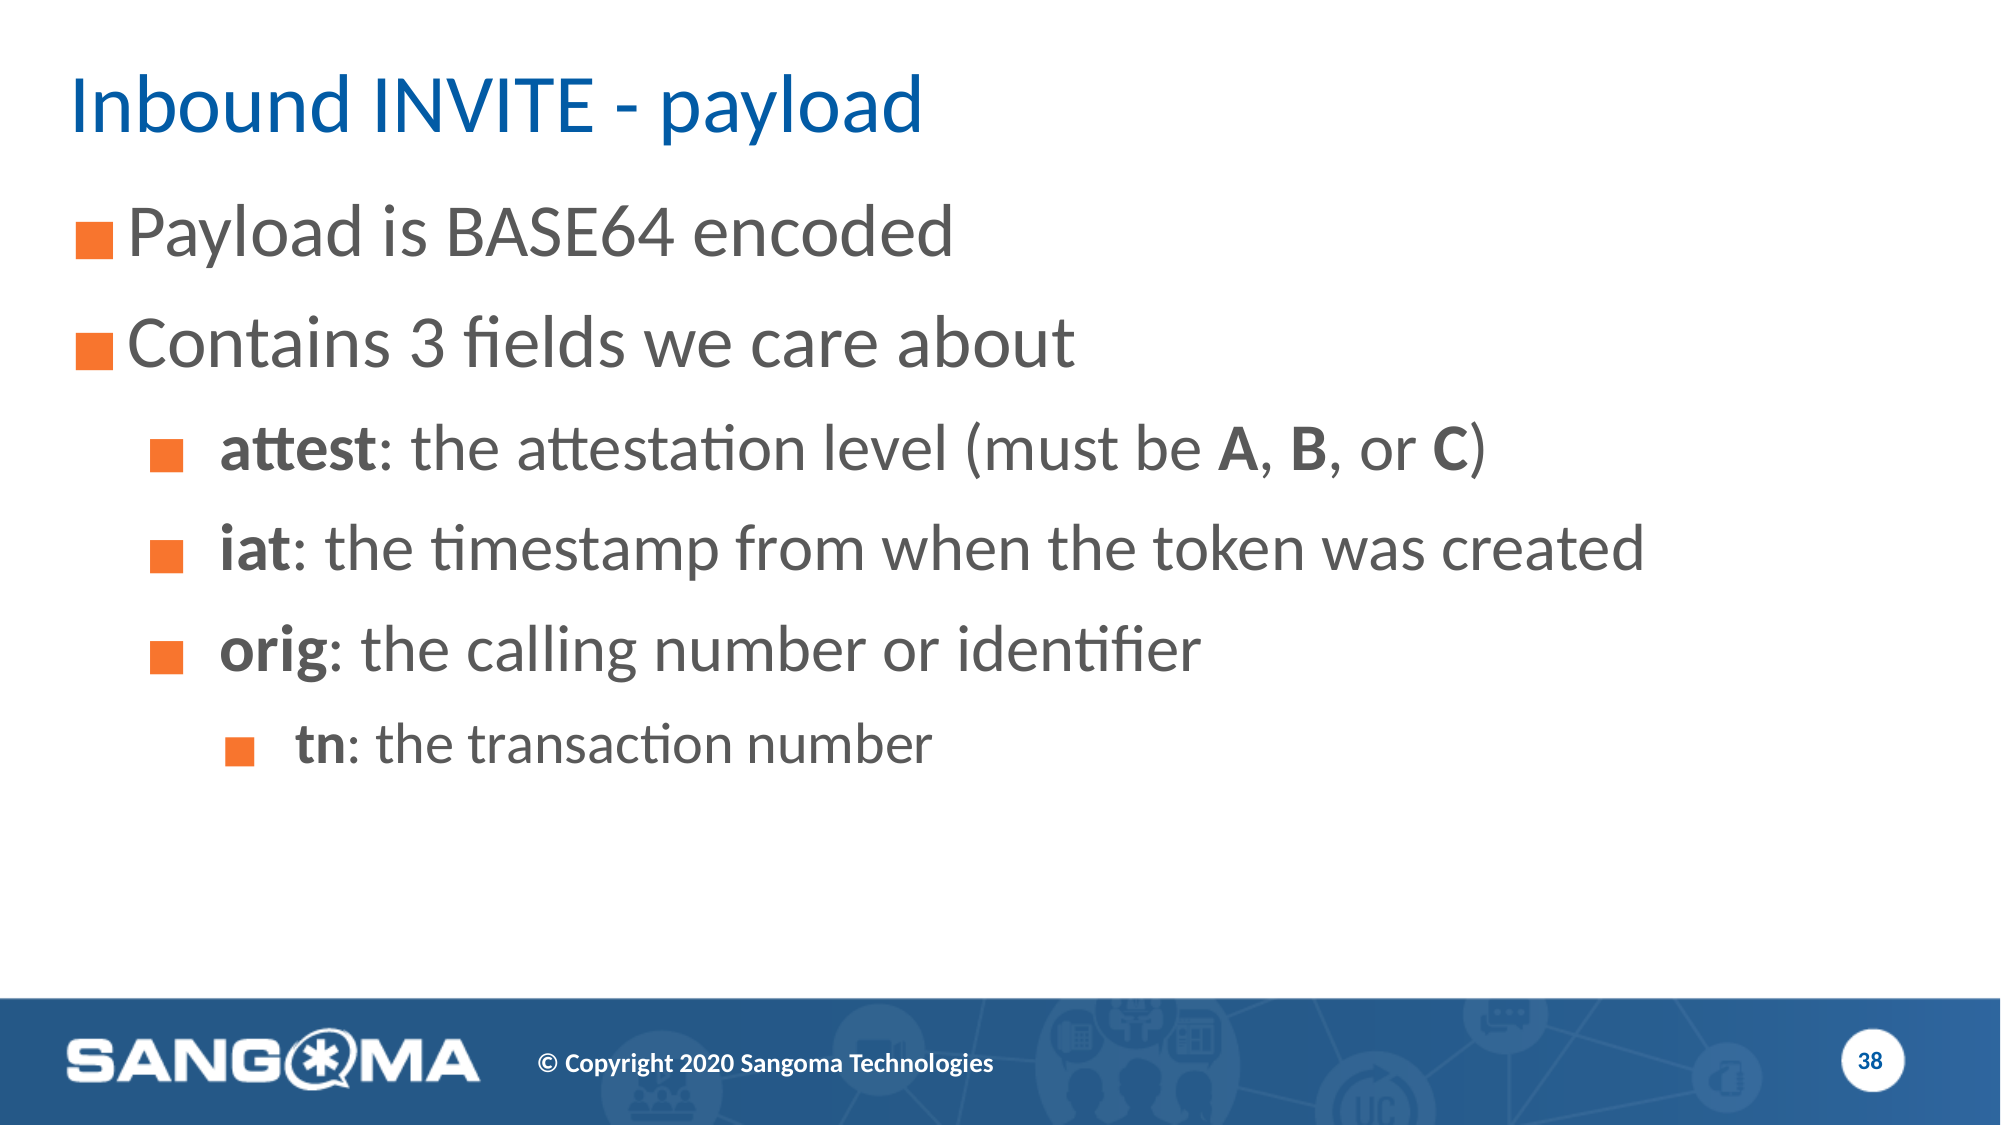

# Inbound INVITE - payload
Payload is BASE64 encoded
Contains 3 fields we care about
attest: the attestation level (must be A, B, or C)
iat: the timestamp from when the token was created
orig: the calling number or identifier
tn: the transaction number